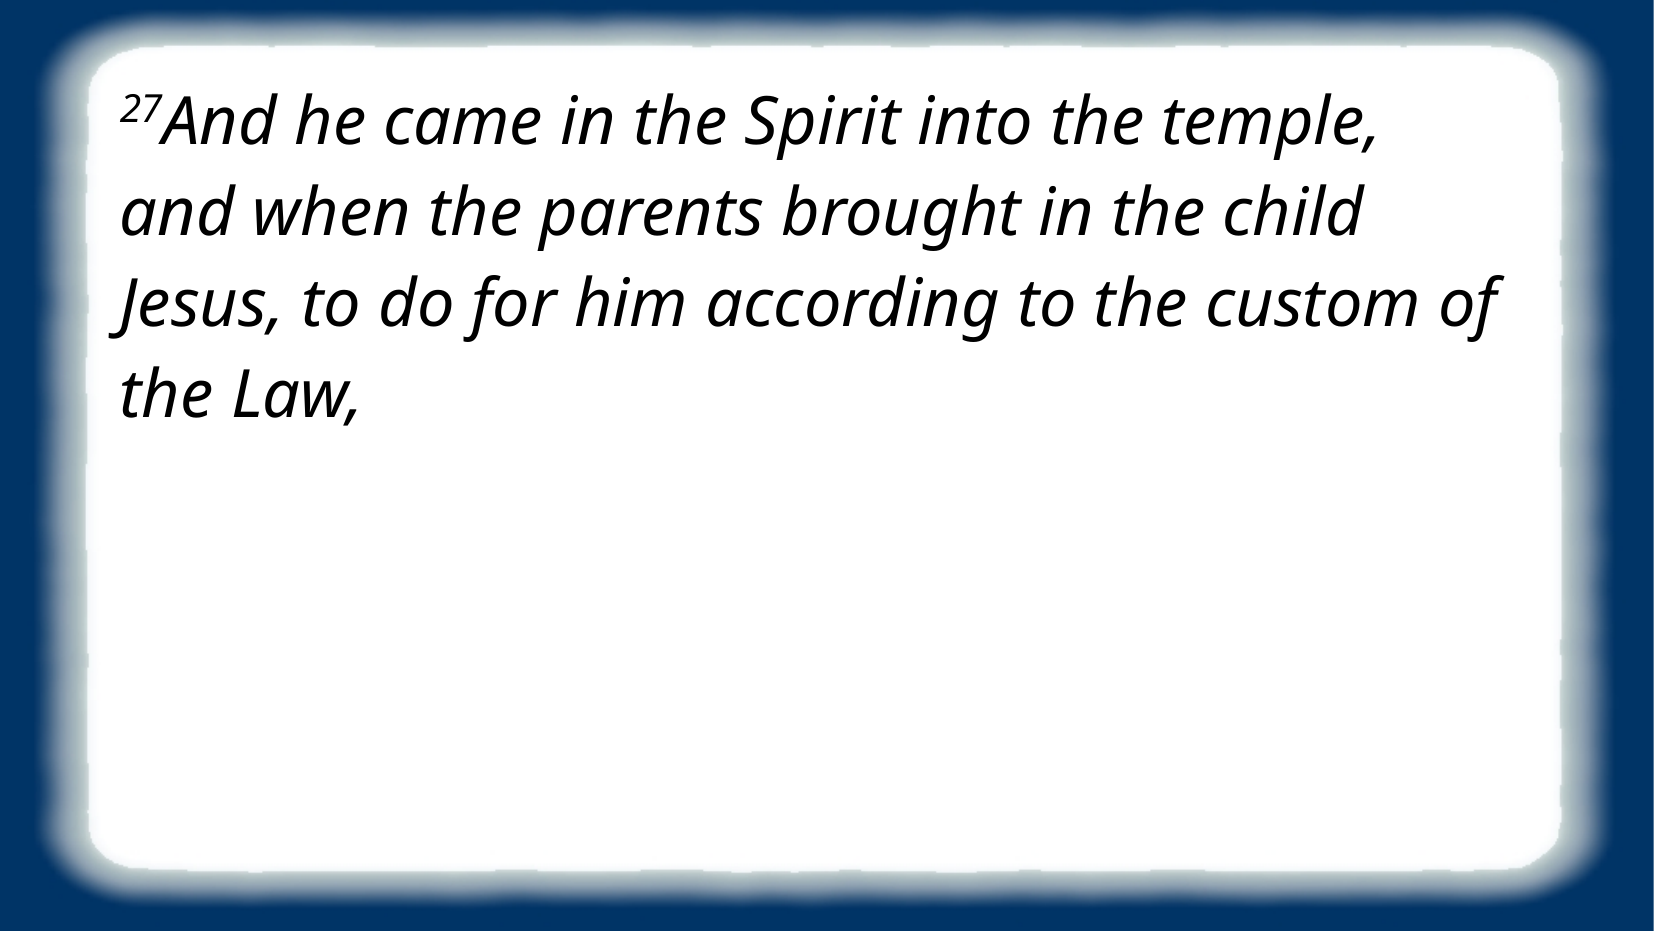

27And he came in the Spirit into the temple, and when the parents brought in the child Jesus, to do for him according to the custom of the Law,